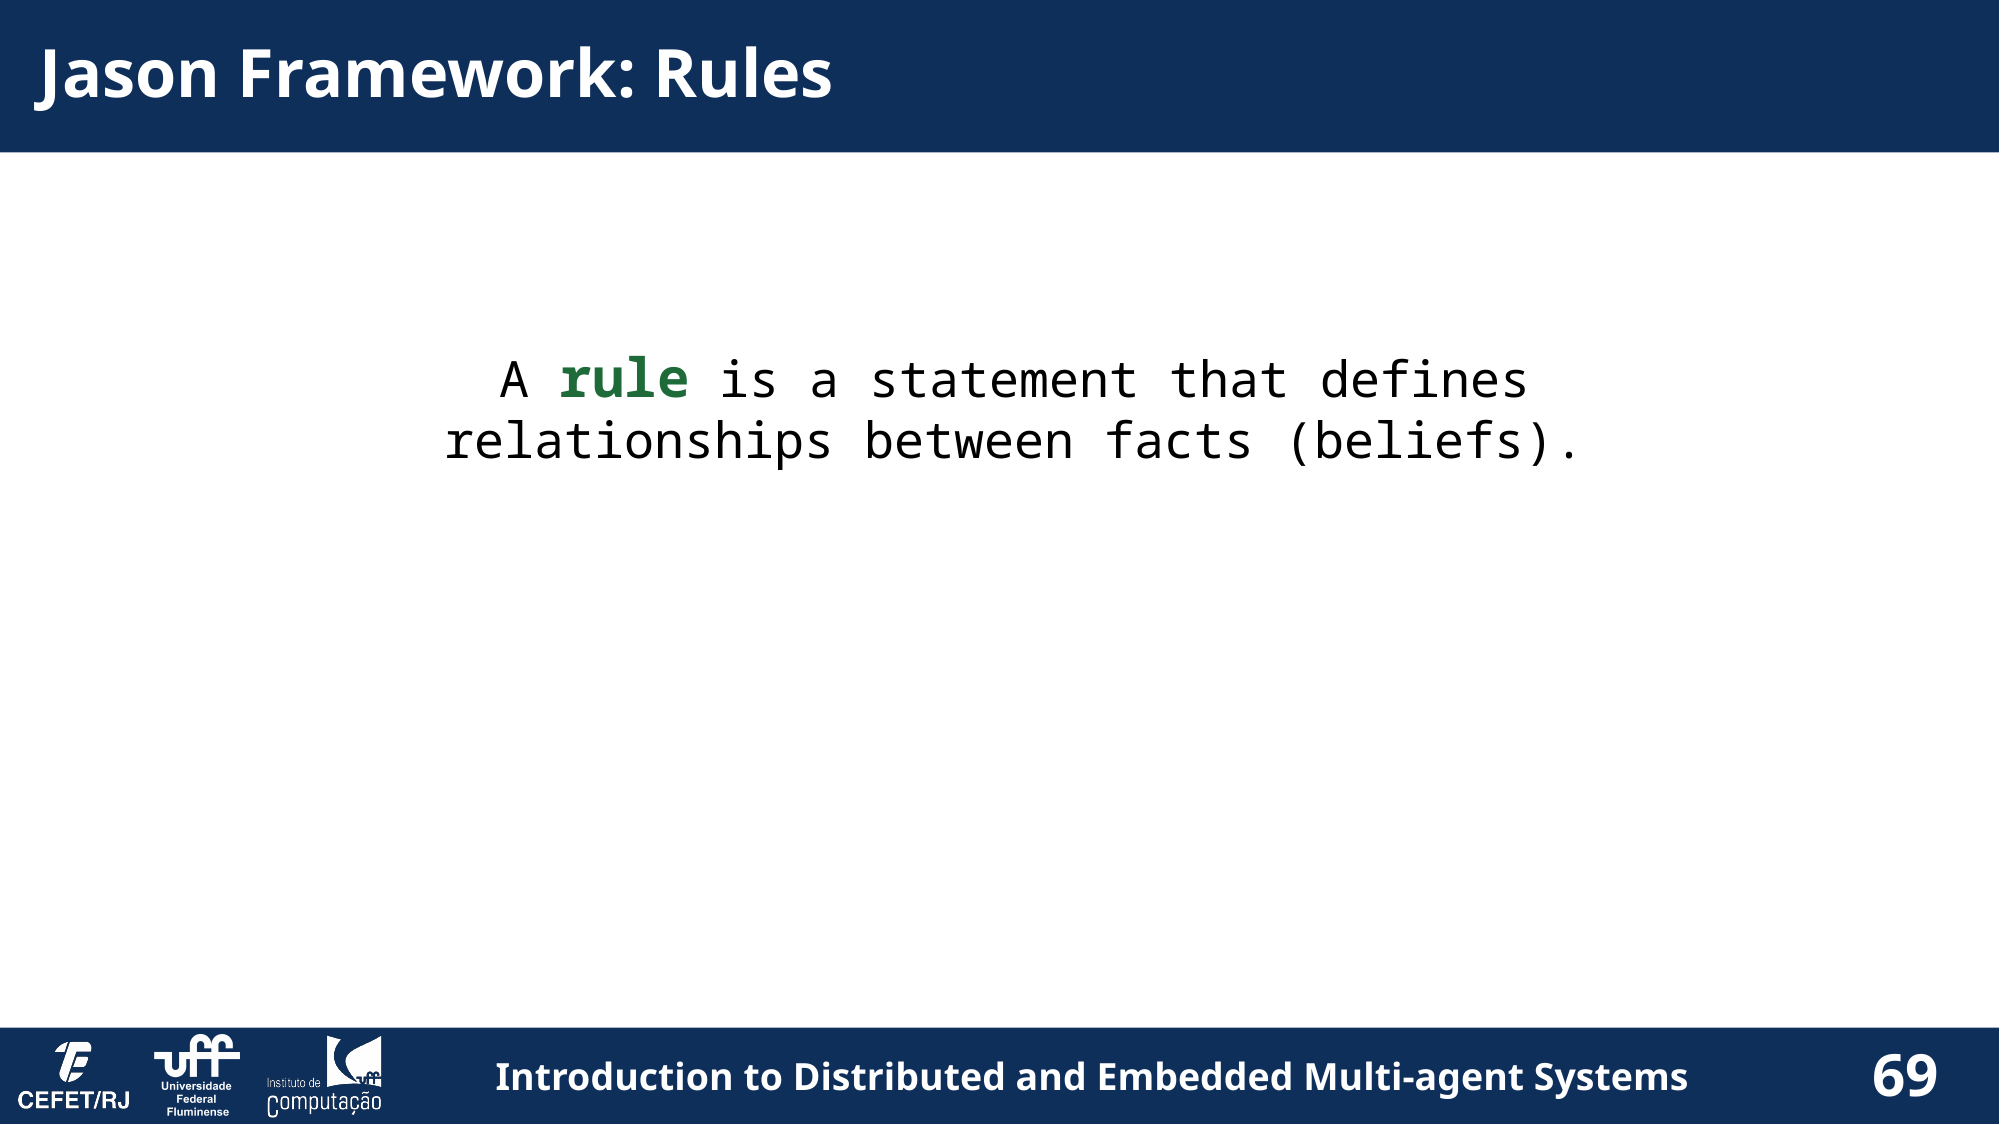

Jason Framework: Rules
A rule is a statement that defines relationships between facts (beliefs).